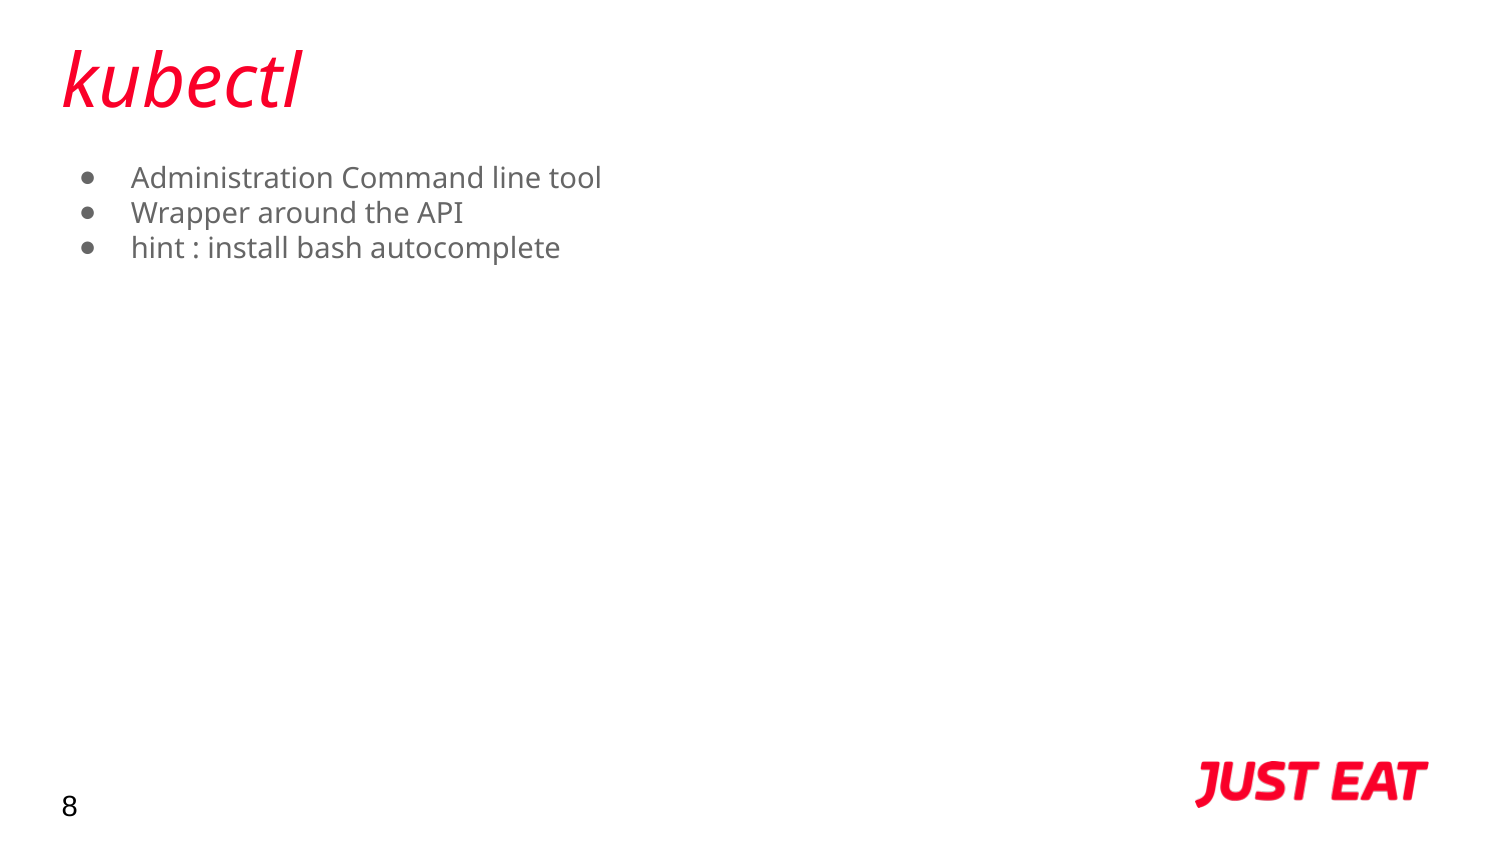

kubectl
# Administration Command line tool
Wrapper around the API
hint : install bash autocomplete